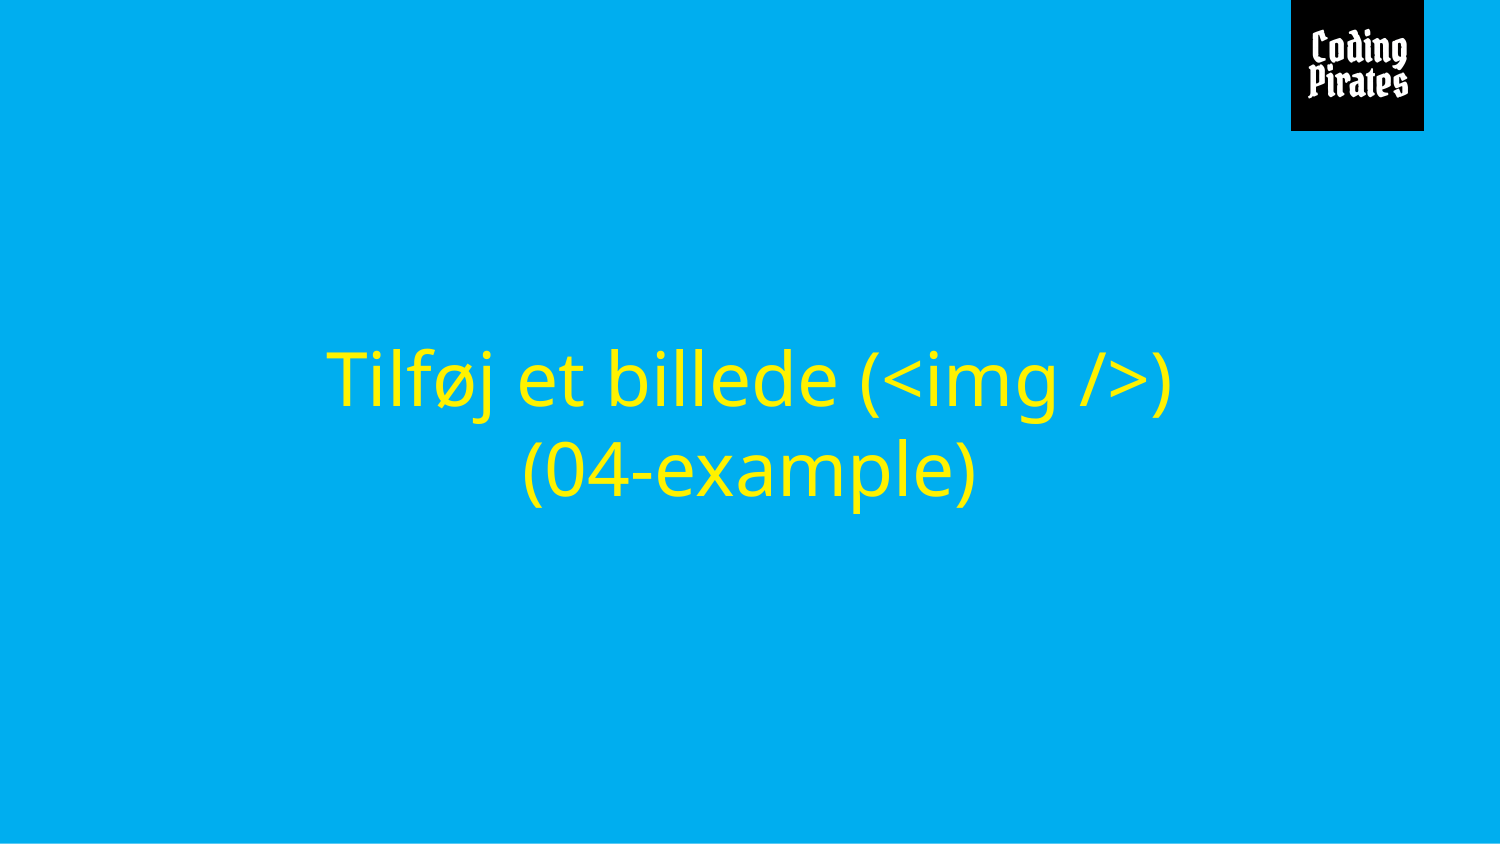

# Tilføj et billede (<img />) (04-example)